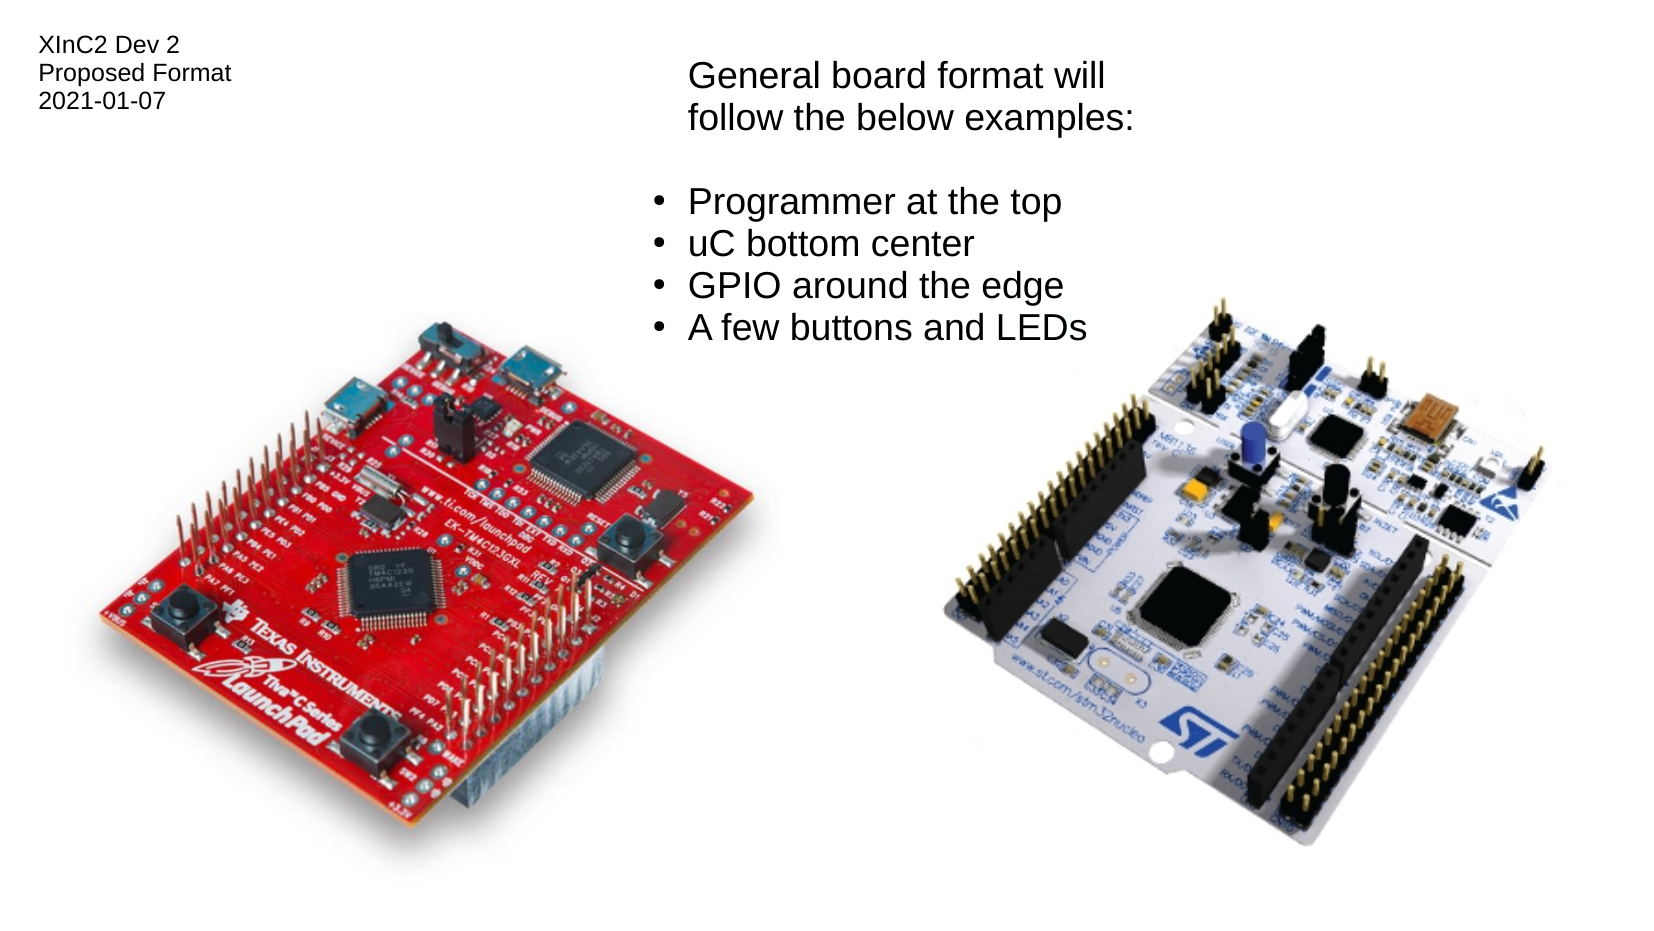

XInC2 Dev 2
Proposed Format
2021-01-07
General board format will follow the below examples:
Programmer at the top
uC bottom center
GPIO around the edge
A few buttons and LEDs